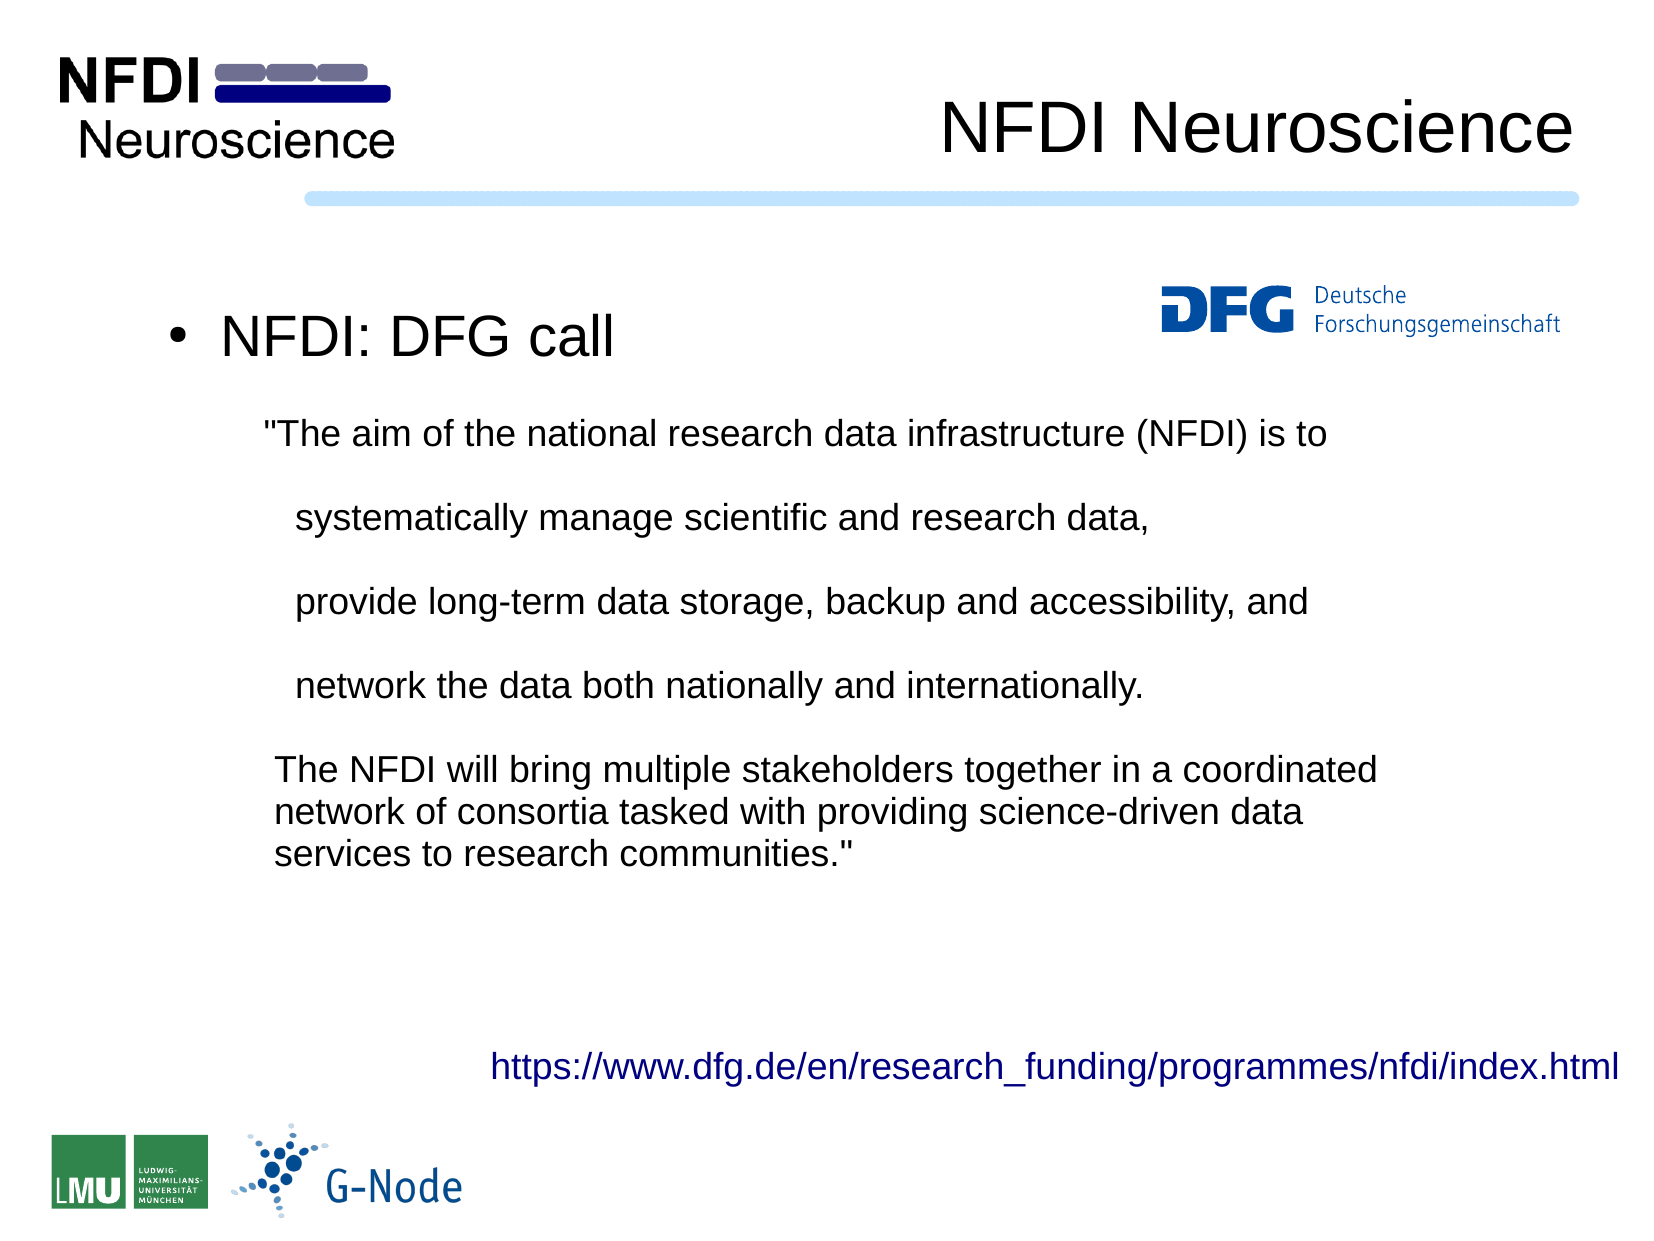

NFDI Neuroscience
# NFDI: DFG call
 "The aim of the national research data infrastructure (NFDI) is to
 systematically manage scientific and research data,
 provide long-term data storage, backup and accessibility, and
 network the data both nationally and internationally.
 The NFDI will bring multiple stakeholders together in a coordinated
 network of consortia tasked with providing science-driven data
 services to research communities."
https://www.dfg.de/en/research_funding/programmes/nfdi/index.html